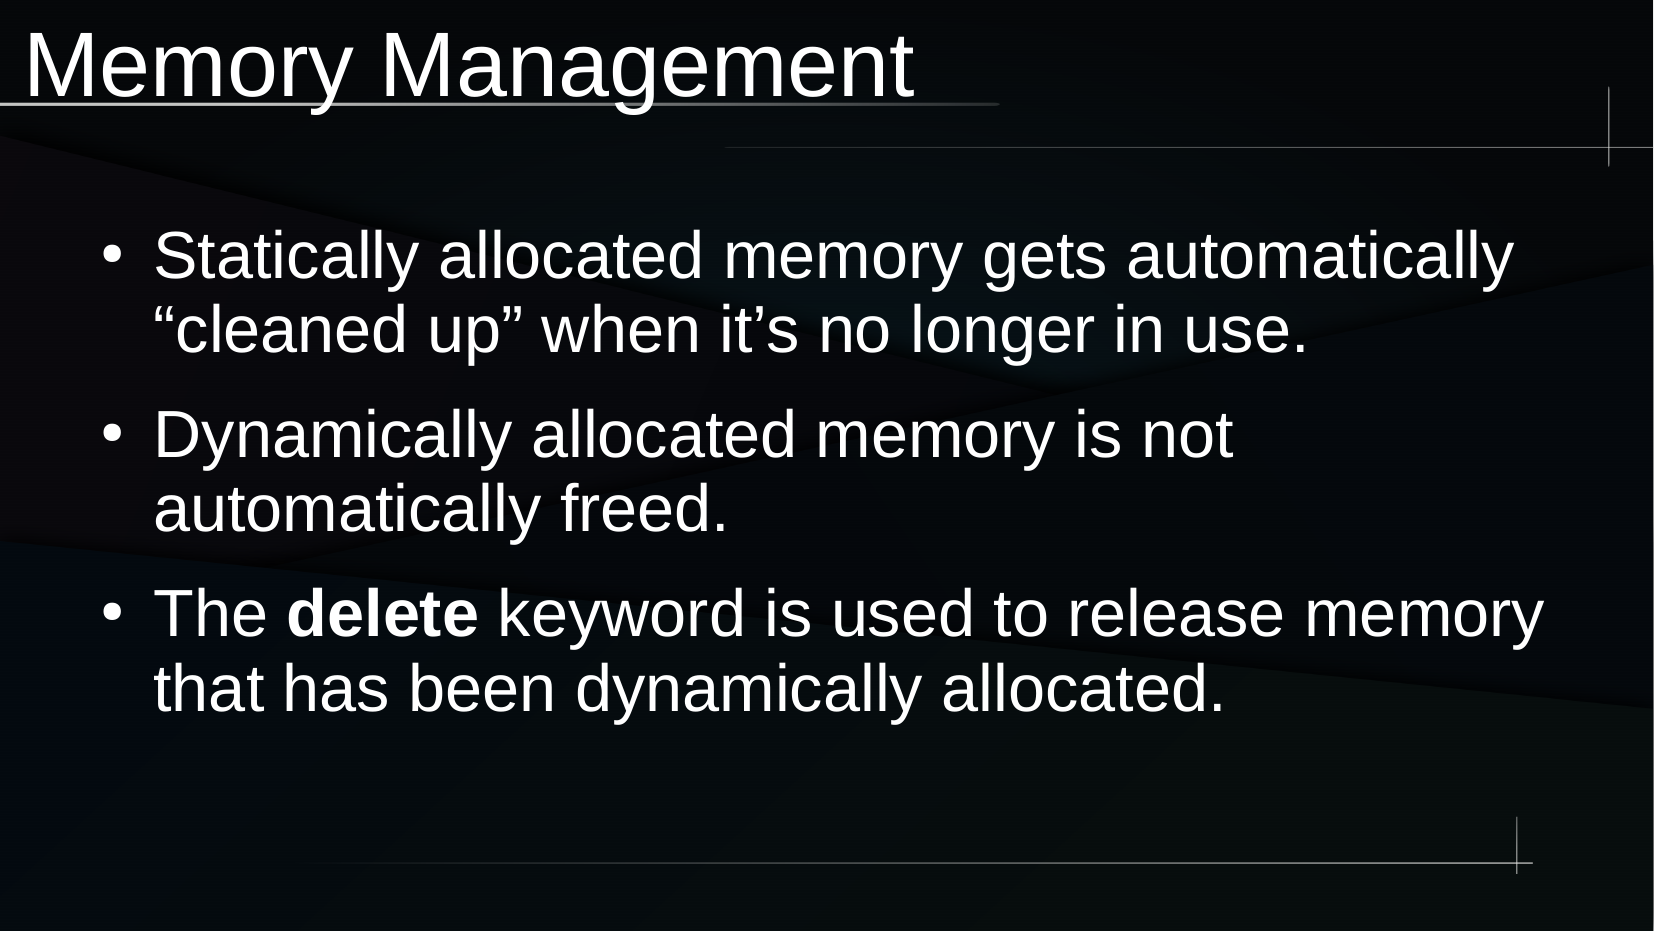

# Memory Management
Statically allocated memory gets automatically “cleaned up” when it’s no longer in use.
Dynamically allocated memory is not automatically freed.
The delete keyword is used to release memory that has been dynamically allocated.